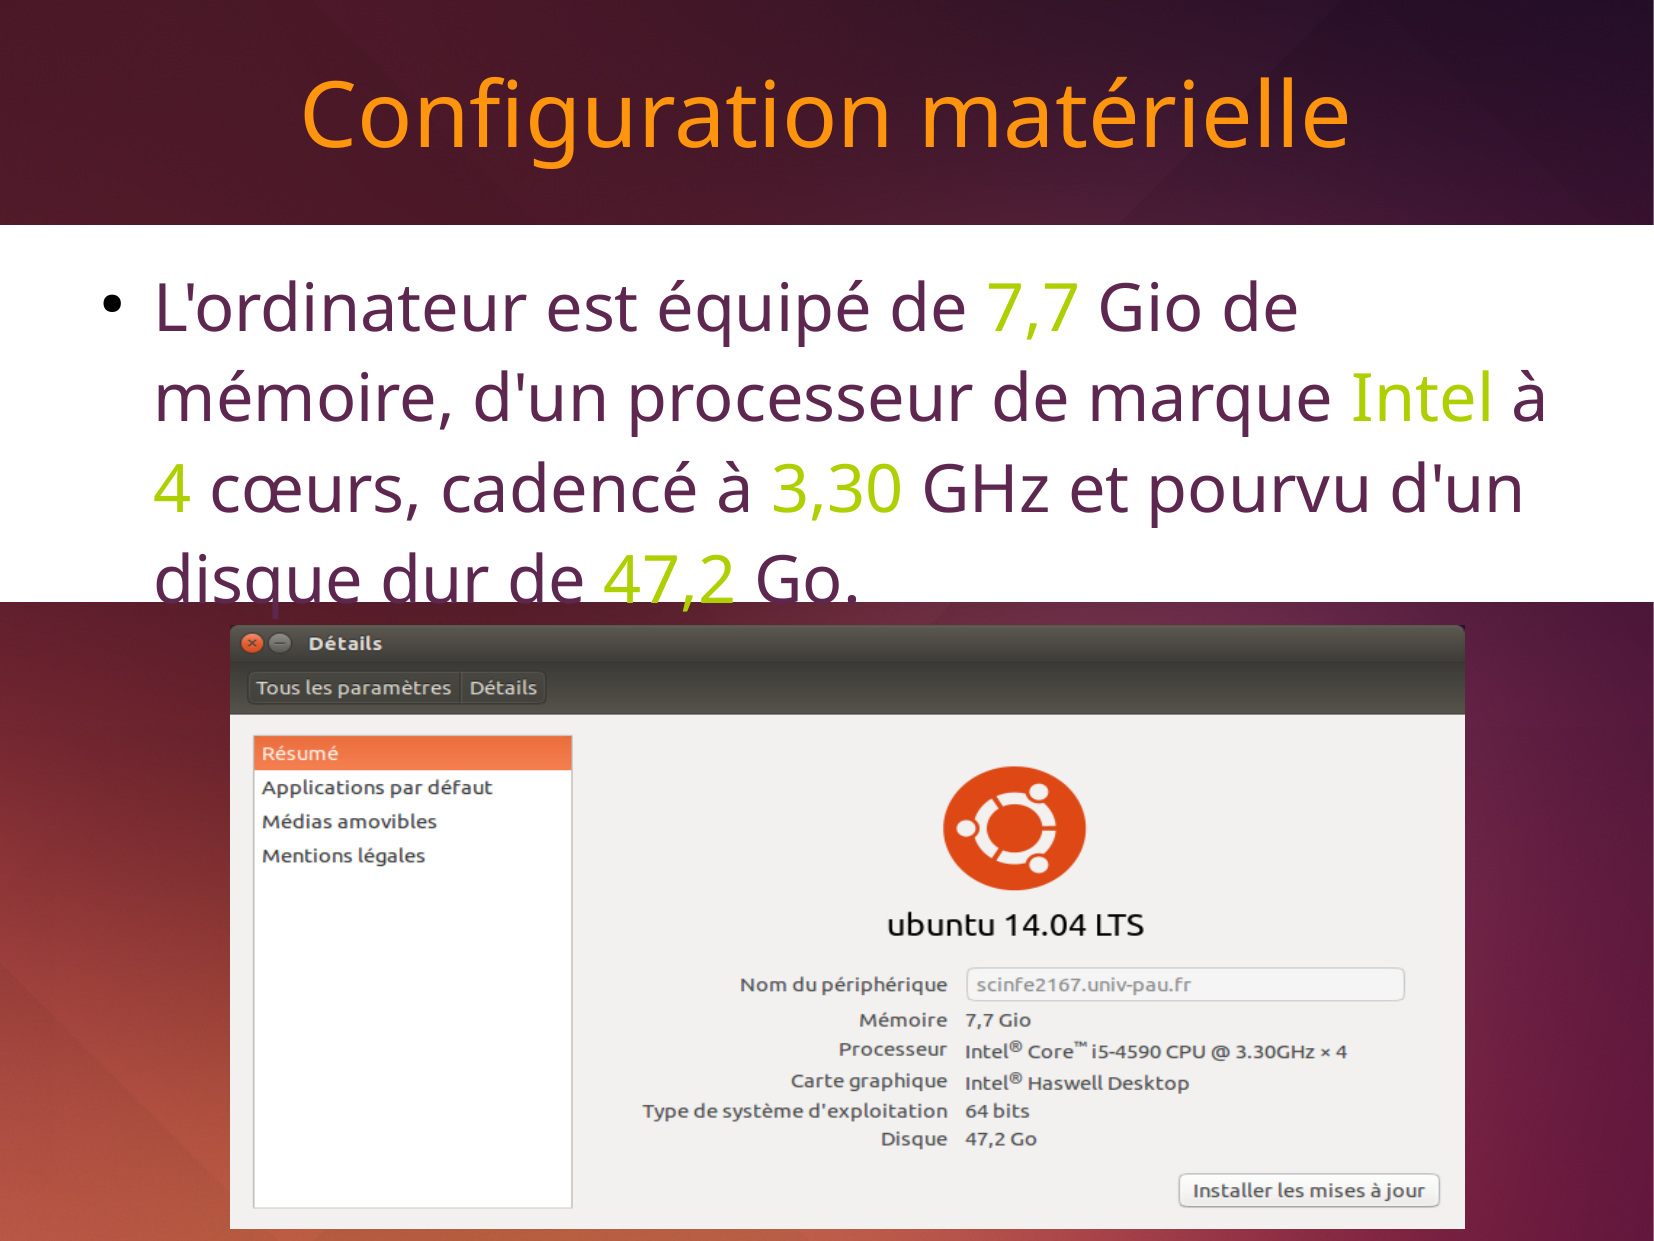

# Configuration matérielle
L'ordinateur est équipé de 7,7 Gio de mémoire, d'un processeur de marque Intel à 4 cœurs, cadencé à 3,30 GHz et pourvu d'un disque dur de 47,2 Go.